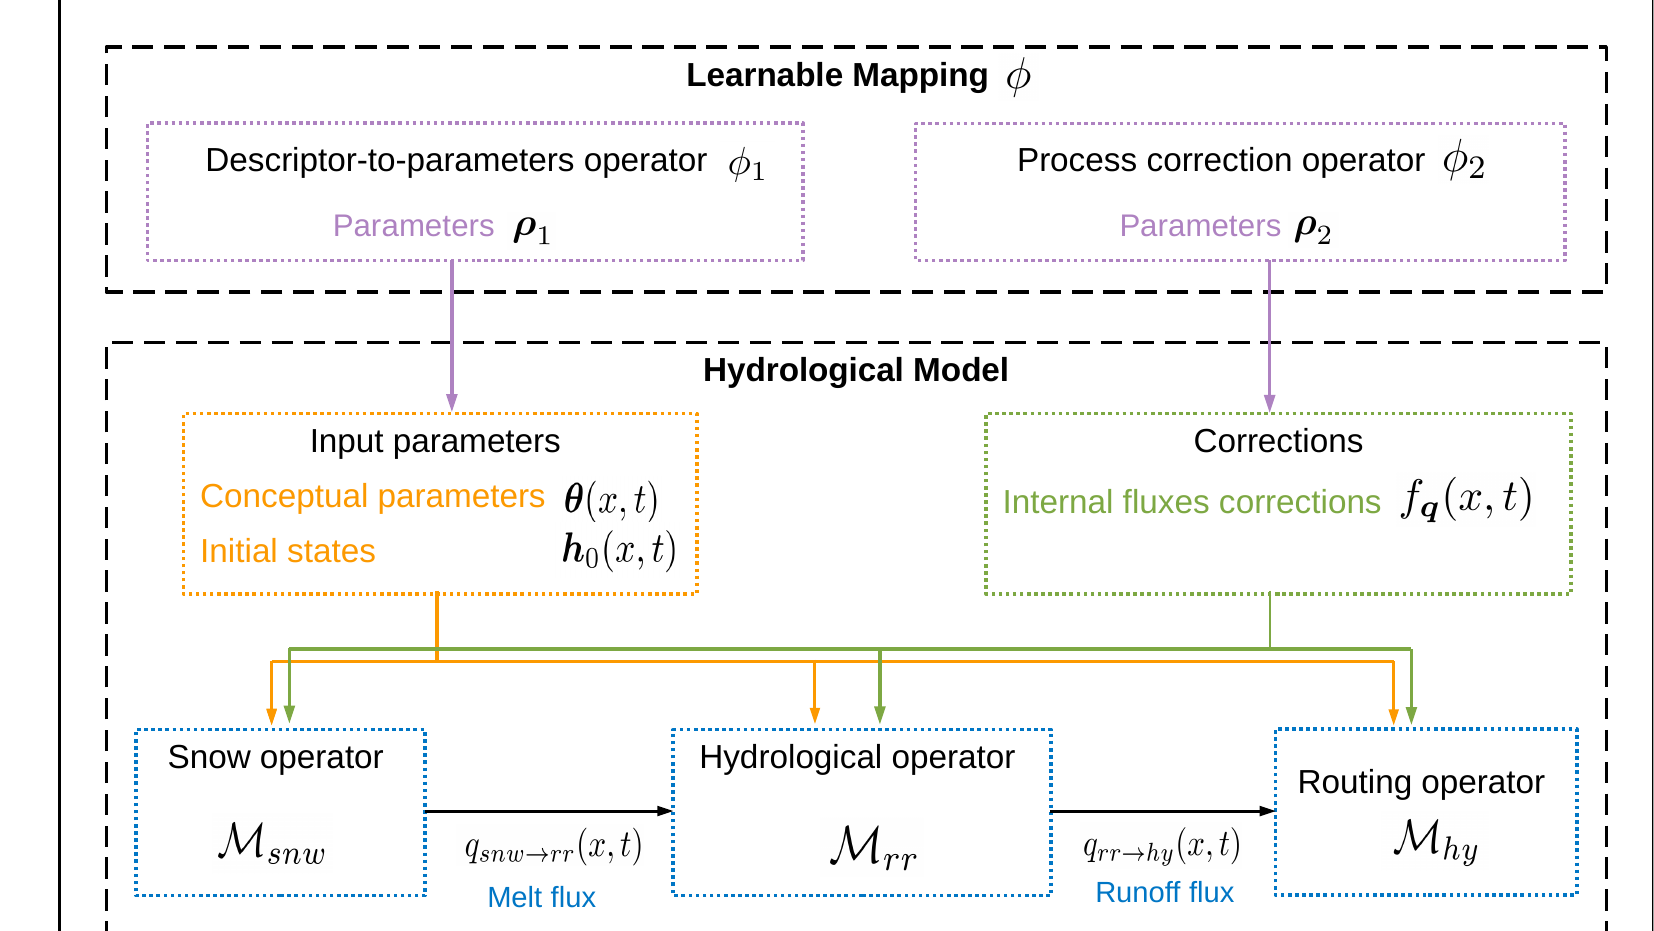

Flowchart graph: operators composition
Forward Model
Simulated Quantities
Moisture states
Internal fluxes
Learnable Mapping
Descriptor-to-parameters operator
Parameters
Process correction operator
Parameters
Input data
Atmospheric forcings
Physical descriptors
Hydrological Model
Corrections
Internal fluxes corrections
Input parameters
Conceptual parameters
Initial states
Routing operator
Snow operator
Hydrological operator
Runoff flux
Melt flux